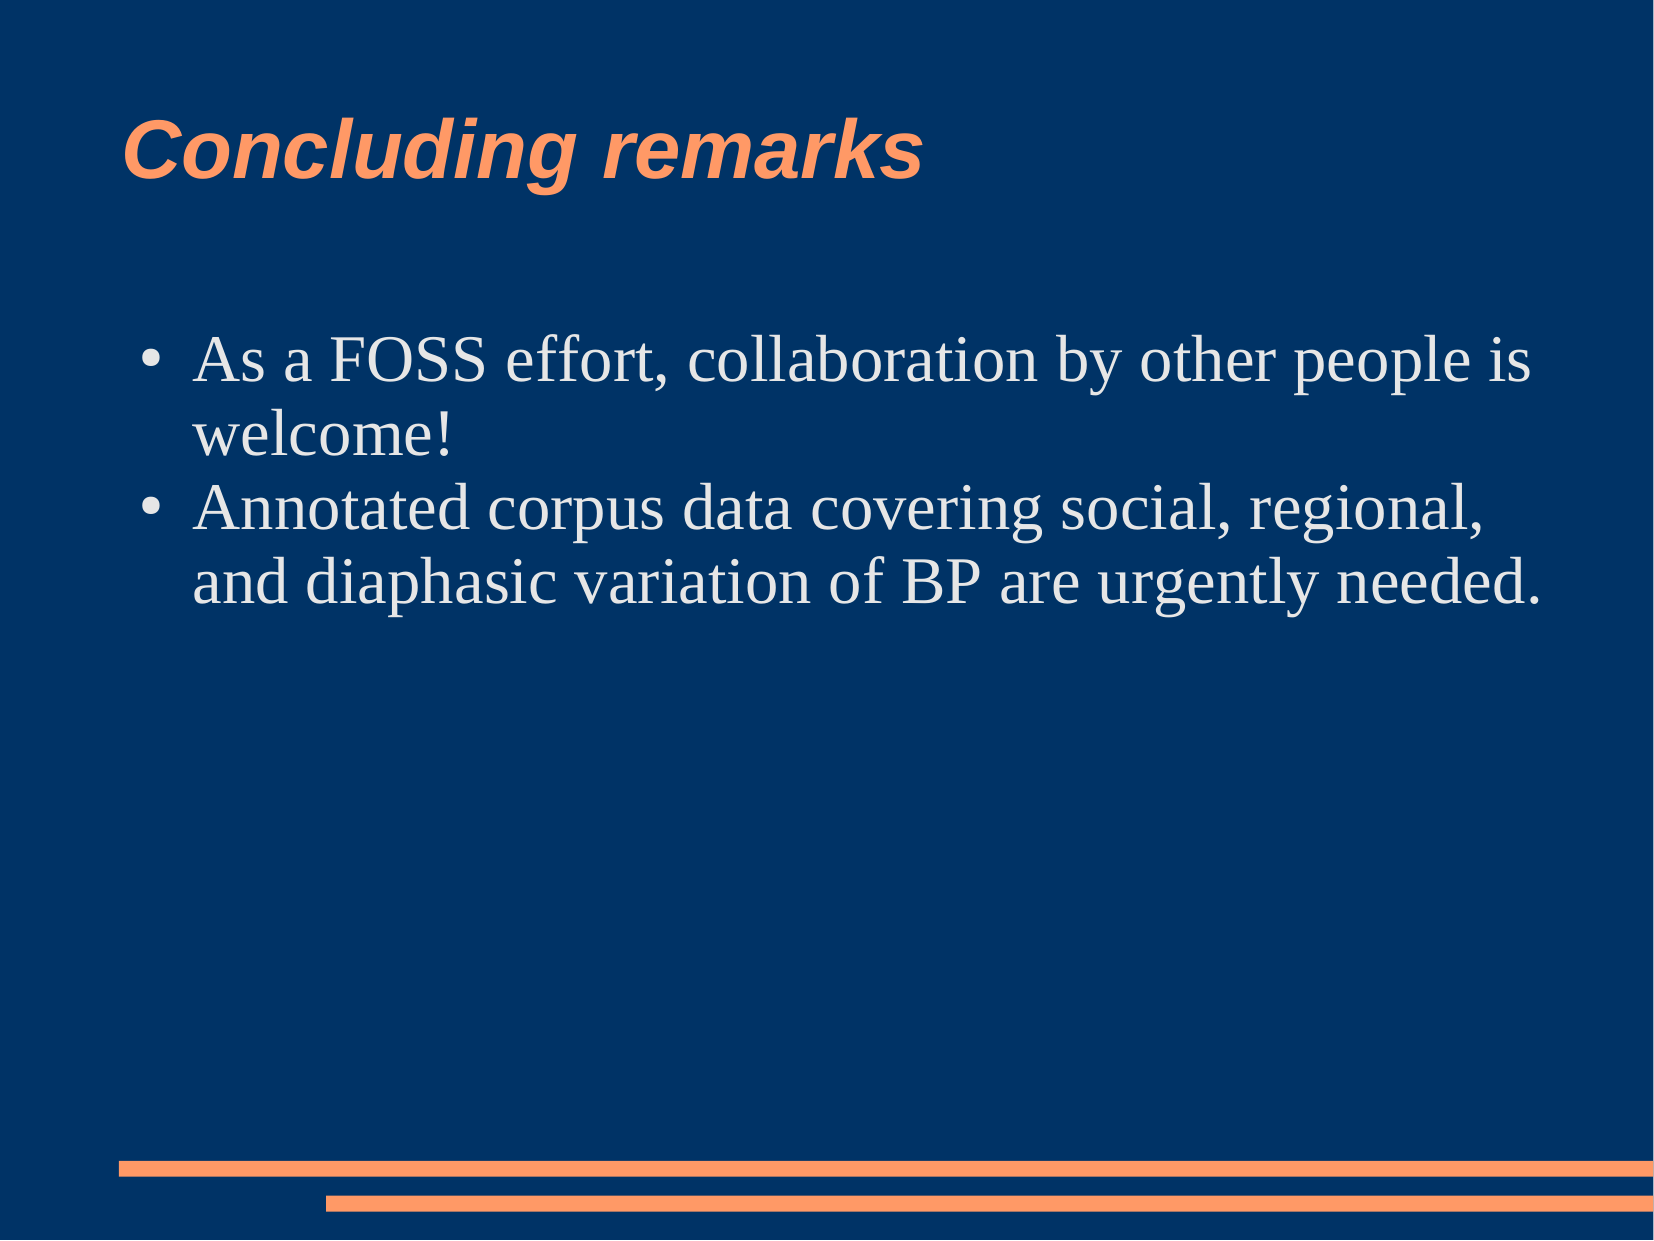

# Concluding remarks
As a FOSS effort, collaboration by other people is welcome!
Annotated corpus data covering social, regional, and diaphasic variation of BP are urgently needed.